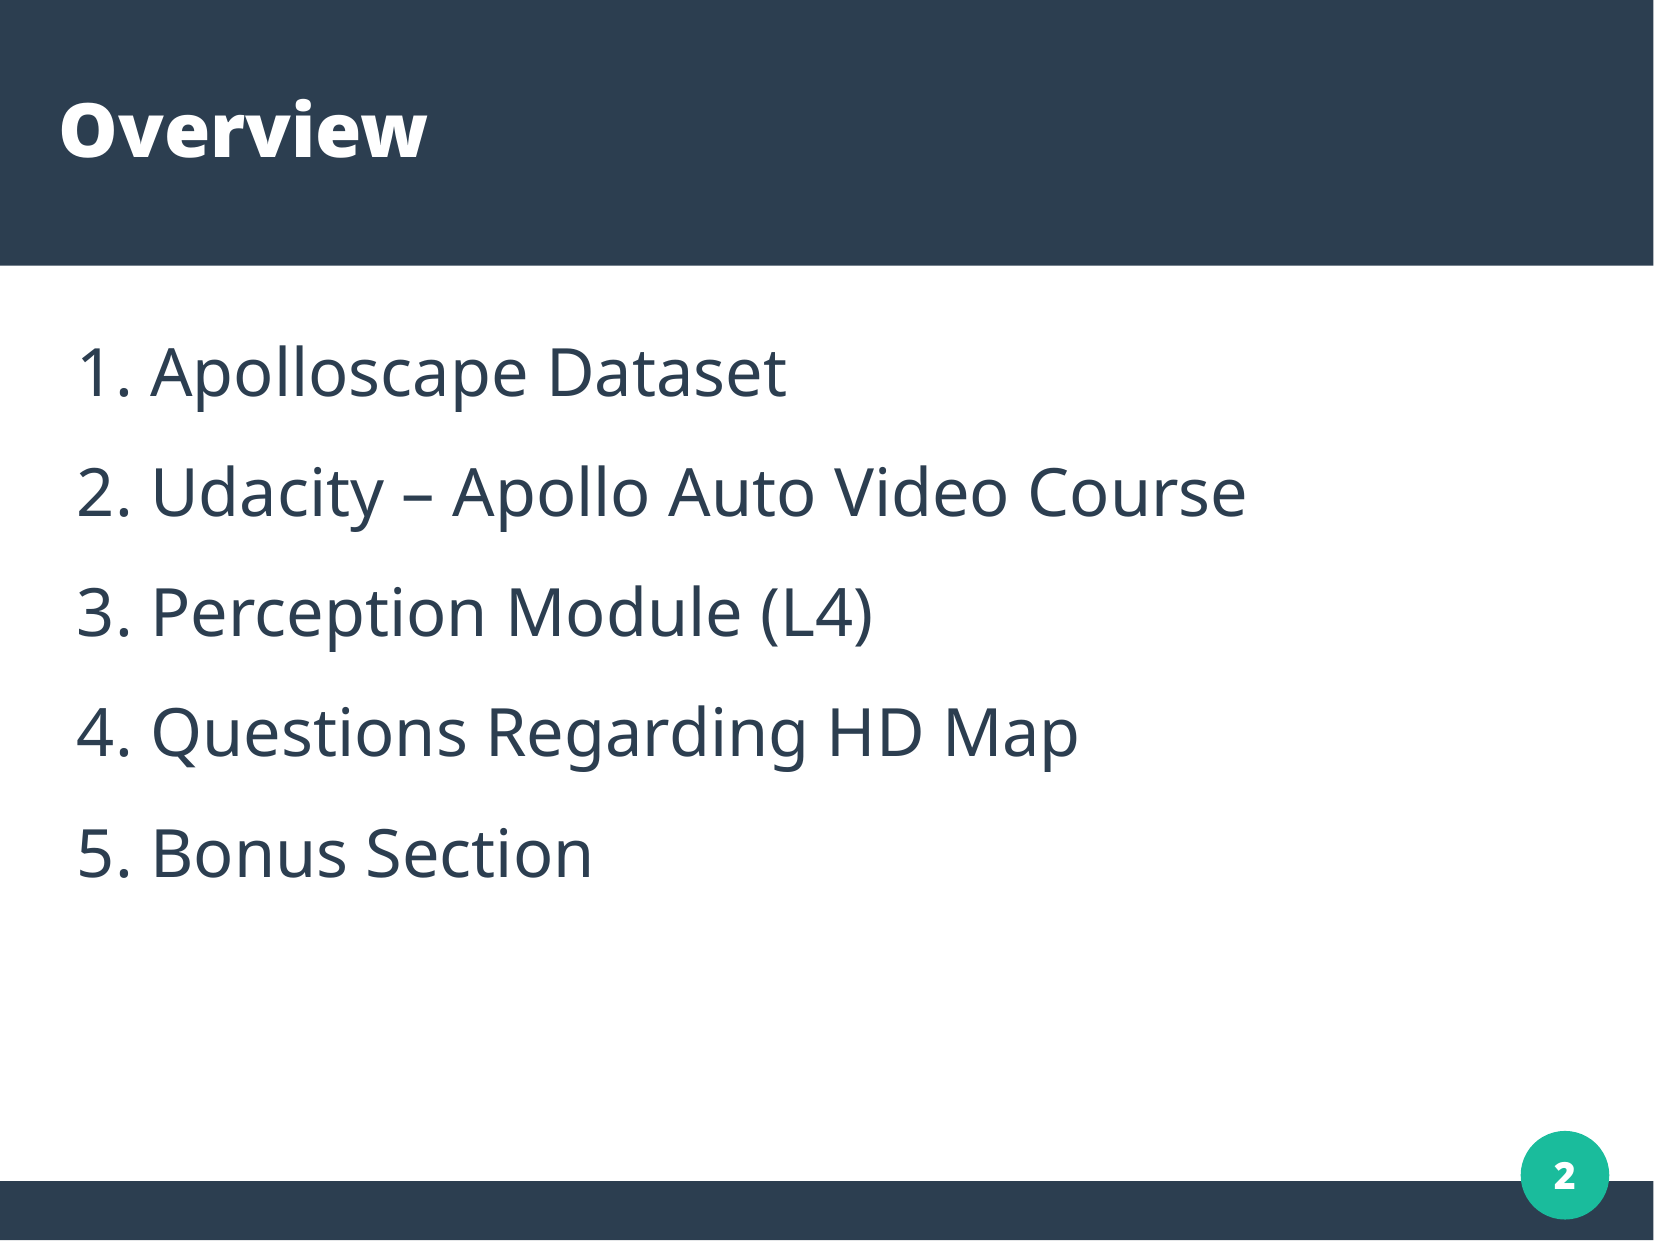

# Overview
 Apolloscape Dataset
 Udacity – Apollo Auto Video Course
 Perception Module (L4)
 Questions Regarding HD Map
 Bonus Section
2